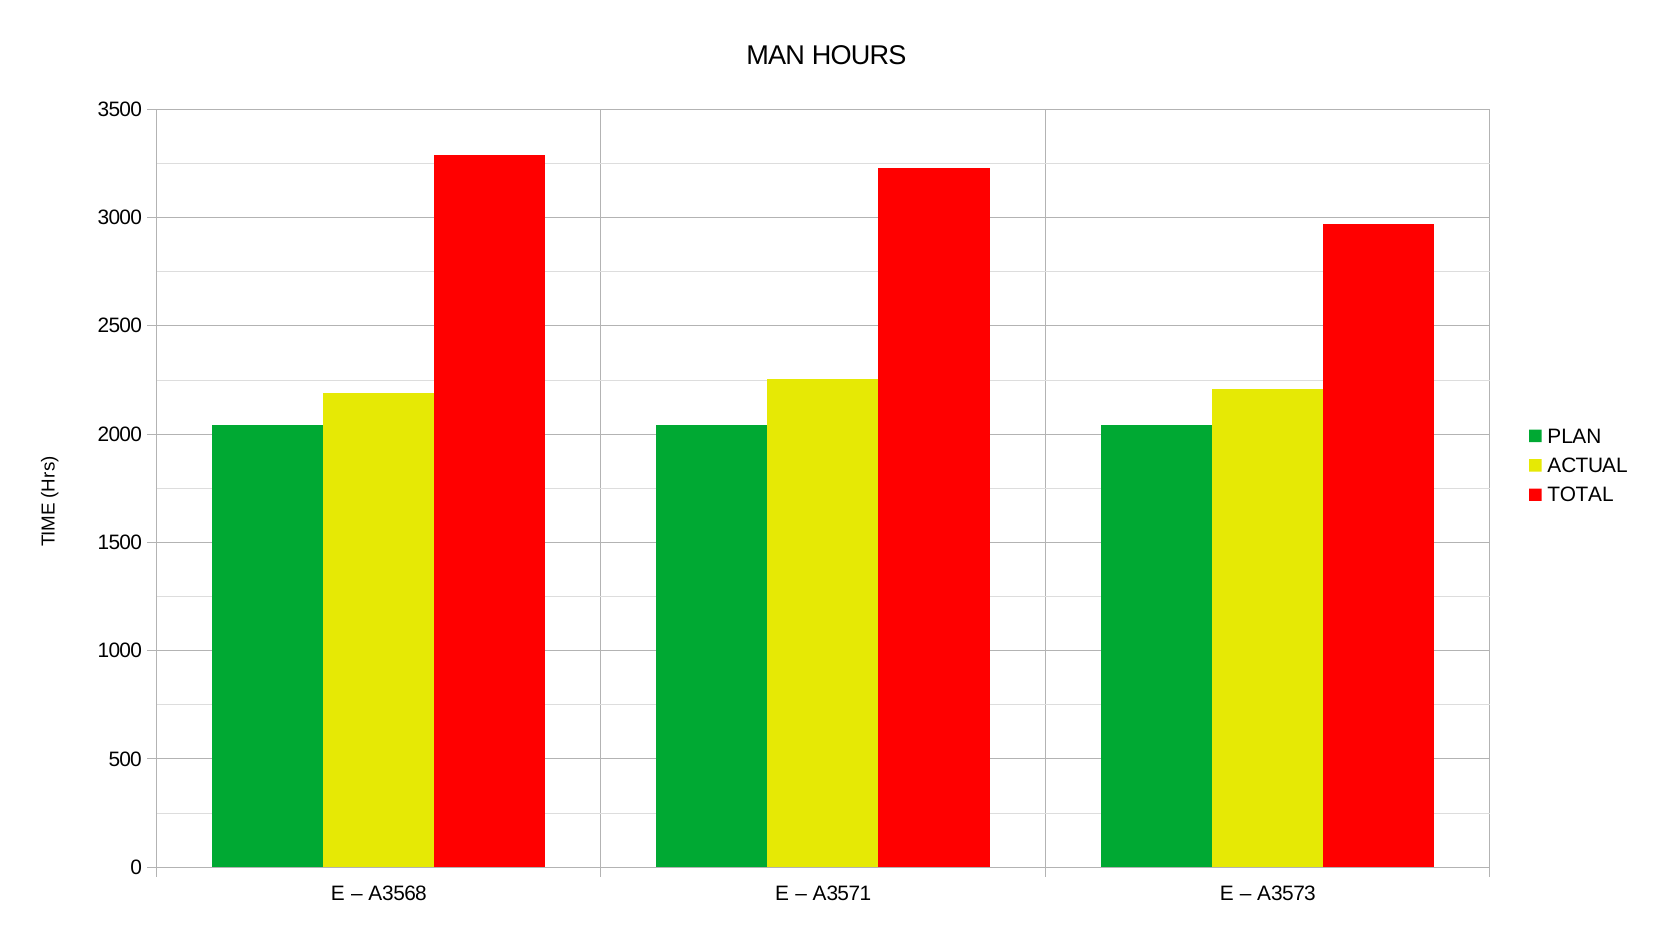

### Chart: MAN HOURS
| Category | PLAN | ACTUAL | TOTAL |
|---|---|---|---|
| E – A3568 | 2040.0 | 2190.0 | 3291.0 |
| E – A3571 | 2040.0 | 2255.18 | 3227.28 |
| E – A3573 | 2040.0 | 2210.24 | 2968.48 |